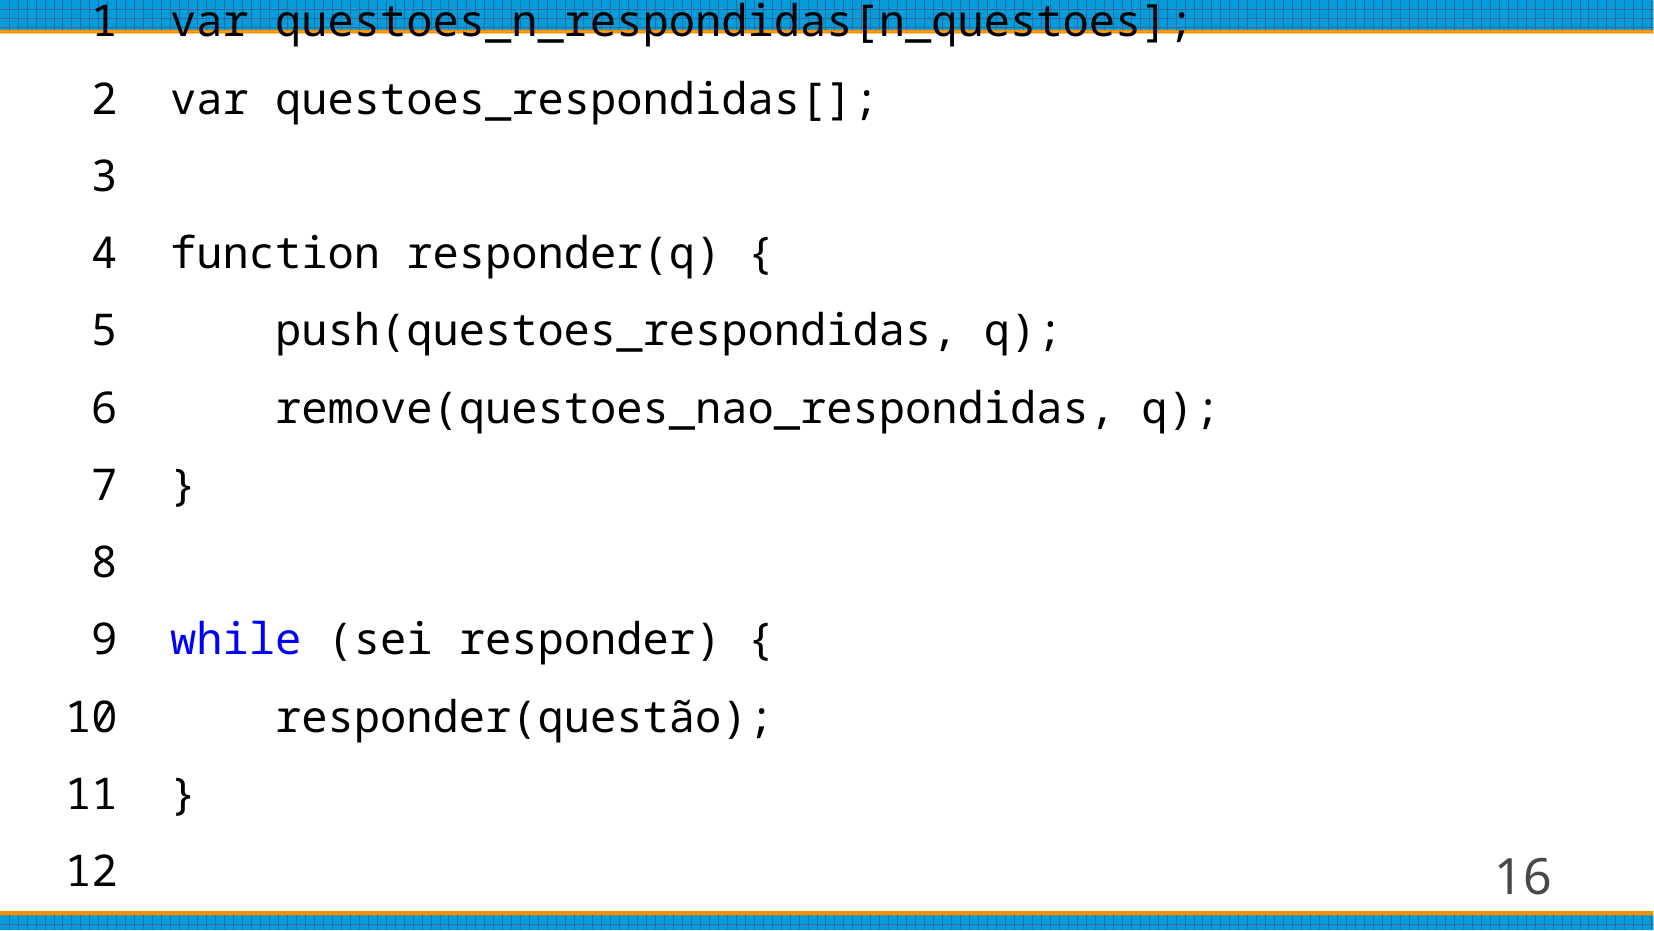

1 var questoes_n_respondidas[n_questoes];
 2 var questoes_respondidas[];
 3
 4 function responder(q) {
 5 push(questoes_respondidas, q);
 6 remove(questoes_nao_respondidas, q);
 7 }
 8
 9 while (sei responder) {
10 responder(questão);
11 }
12
13 entregar prova;
16